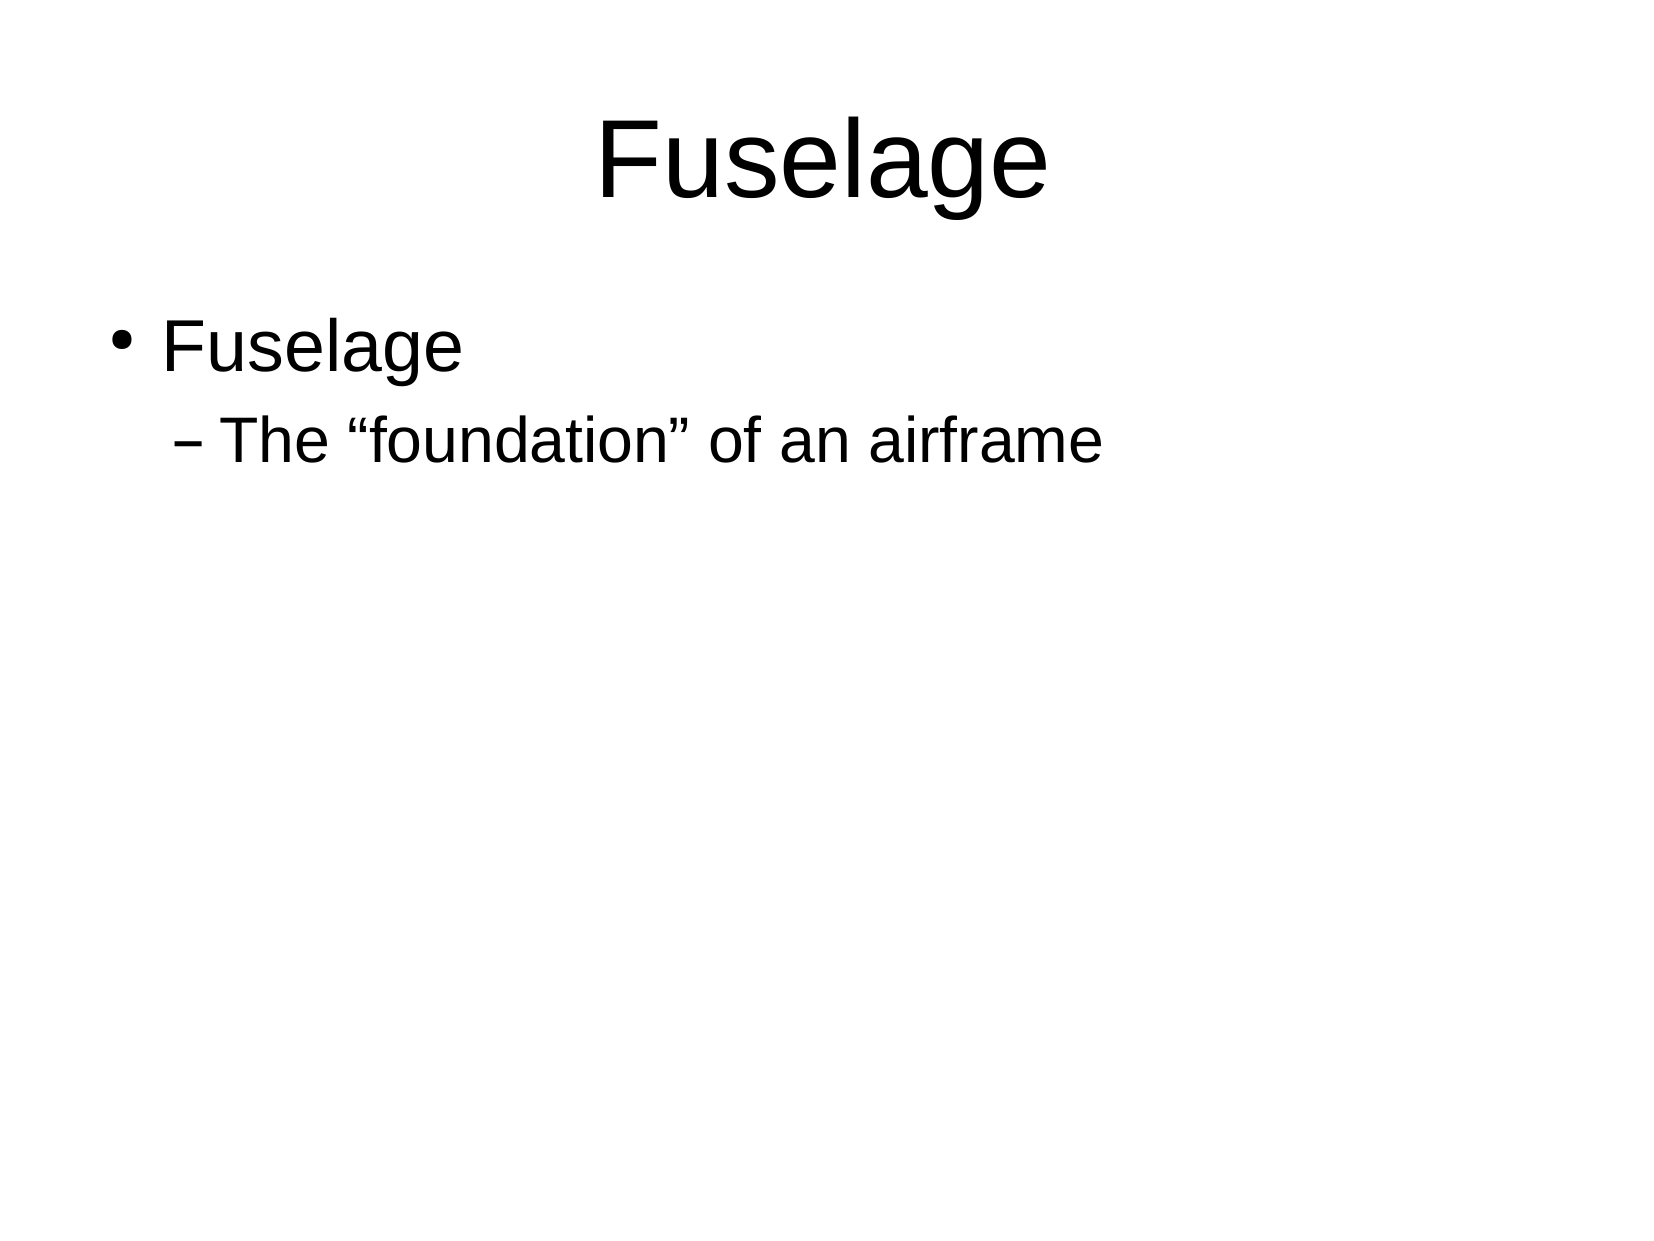

# Fuselage
Fuselage
The “foundation” of an airframe